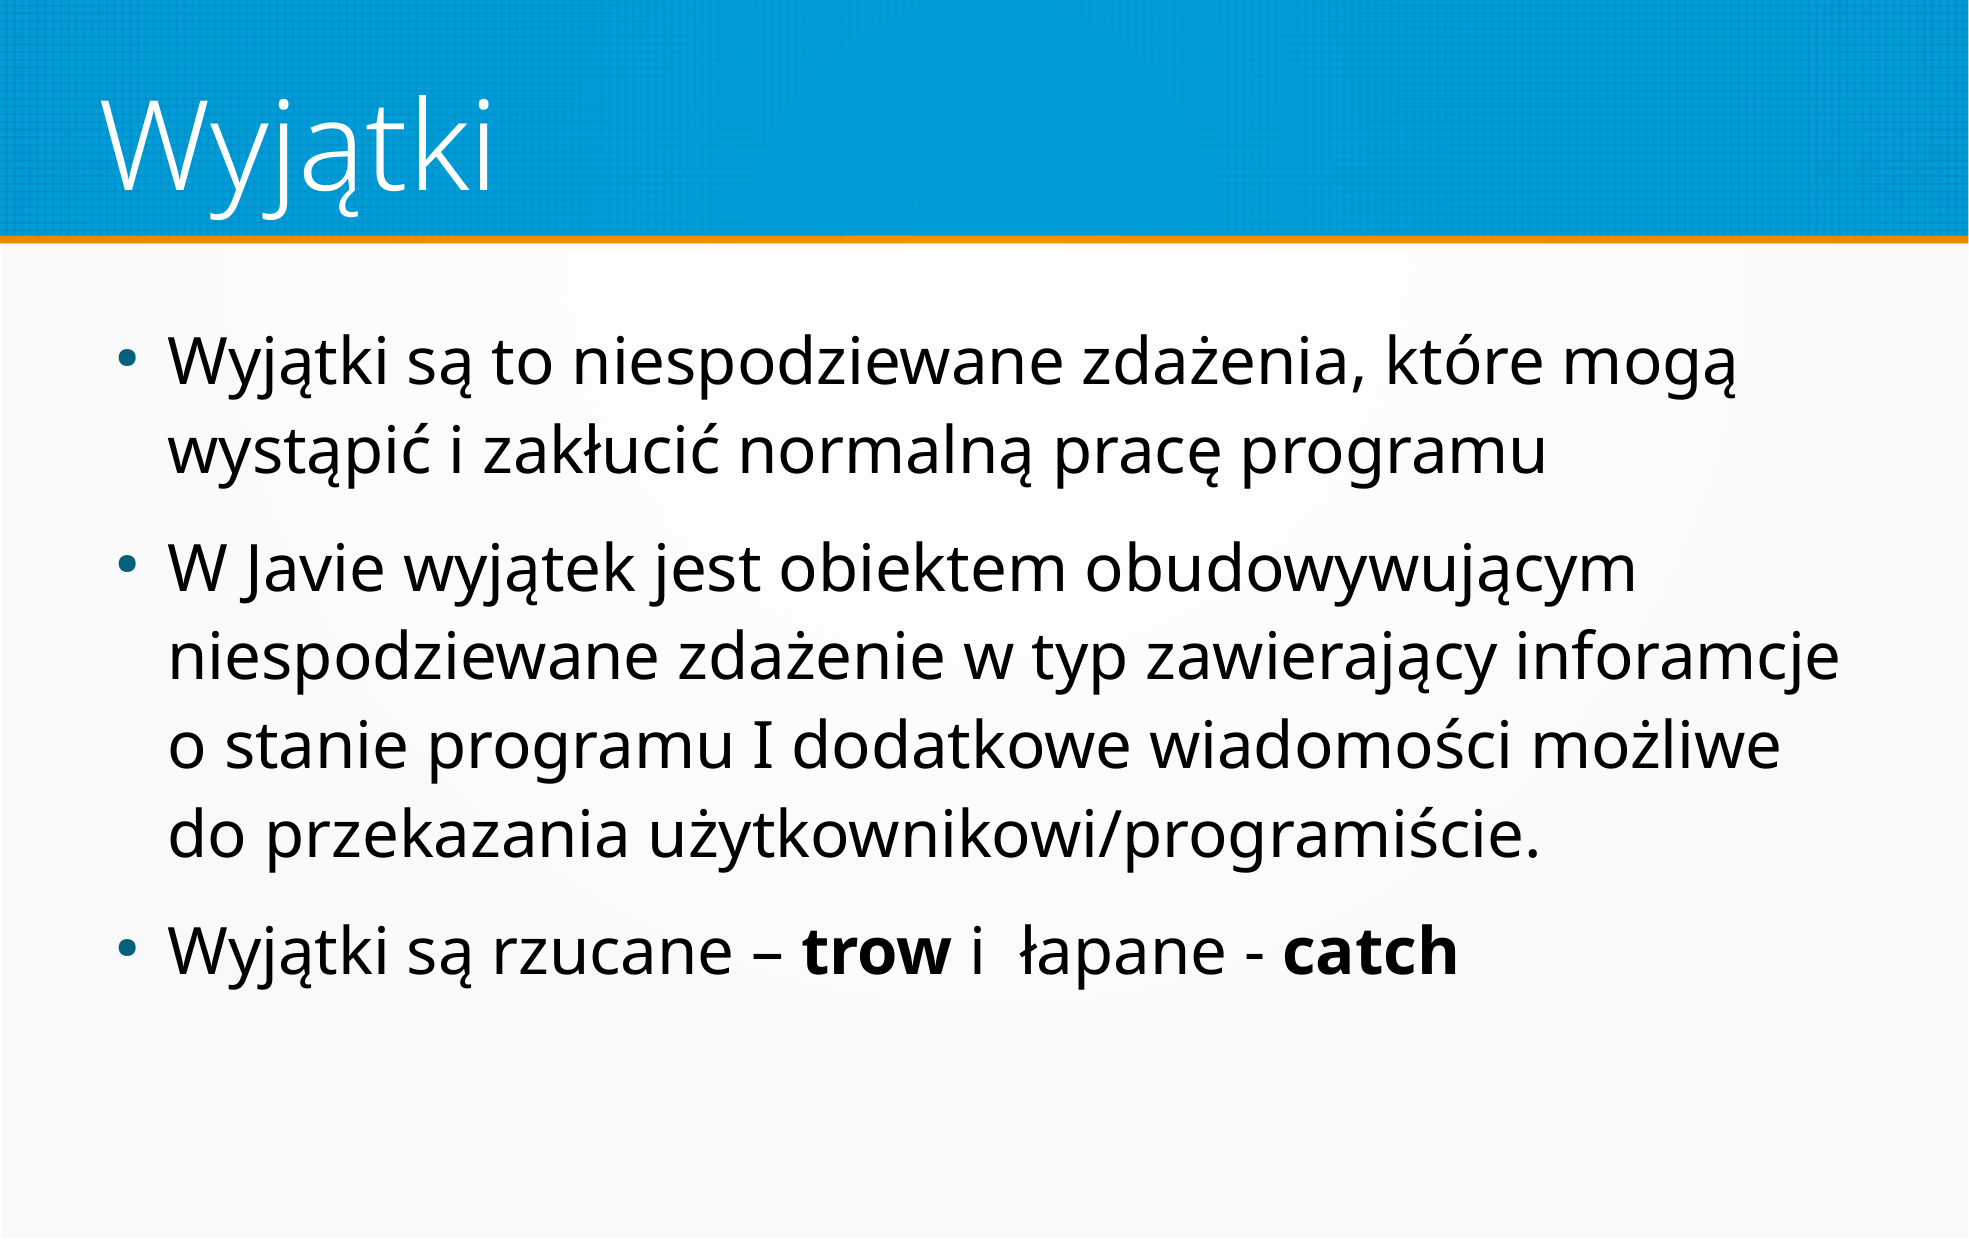

# Wyjątki
Wyjątki są to niespodziewane zdażenia, które mogą wystąpić i zakłucić normalną pracę programu
W Javie wyjątek jest obiektem obudowywującym niespodziewane zdażenie w typ zawierający inforamcje o stanie programu I dodatkowe wiadomości możliwe do przekazania użytkownikowi/programiście.
Wyjątki są rzucane – trow i łapane - catch